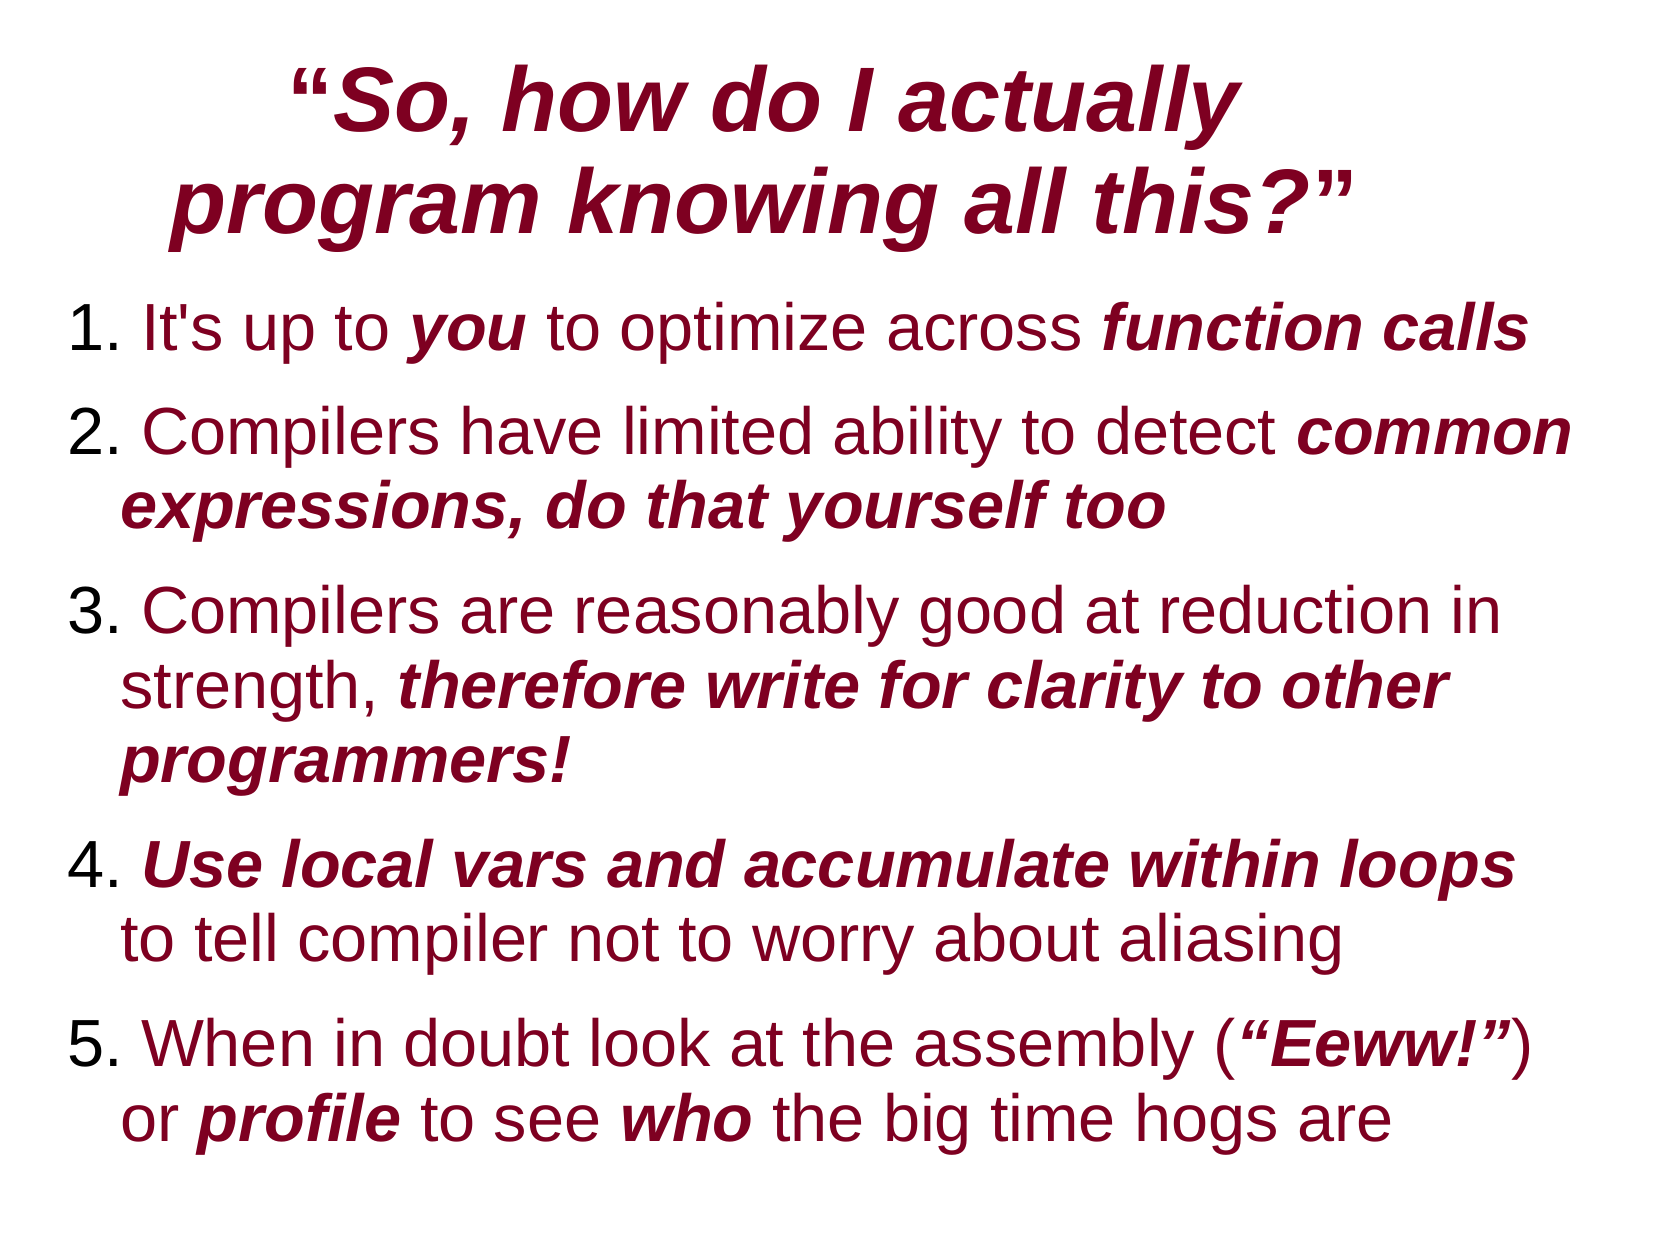

# “So, how do I actually program knowing all this?”
 It's up to you to optimize across function calls
 Compilers have limited ability to detect common expressions, do that yourself too
 Compilers are reasonably good at reduction in strength, therefore write for clarity to other programmers!
 Use local vars and accumulate within loops to tell compiler not to worry about aliasing
 When in doubt look at the assembly (“Eeww!”) or profile to see who the big time hogs are